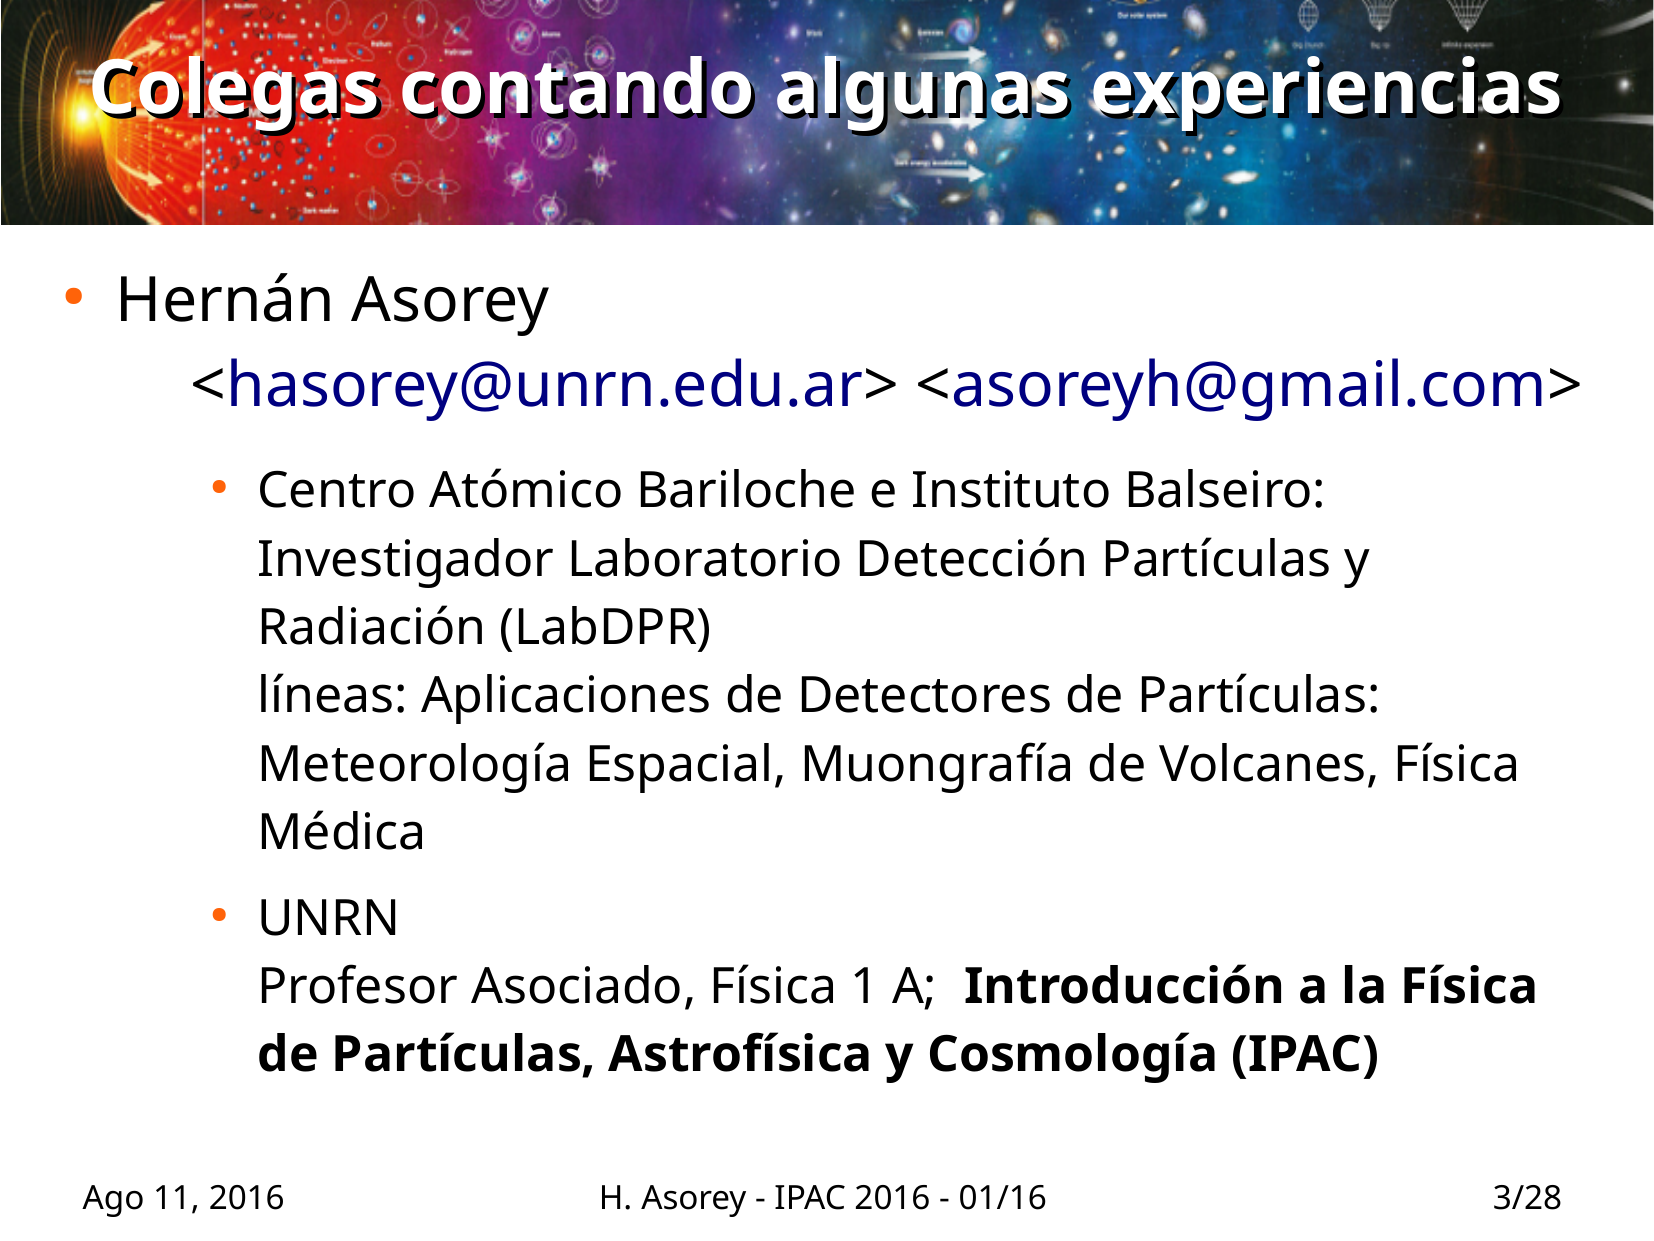

# Colegas contando algunas experiencias
Hernán Asorey
	<hasorey@unrn.edu.ar> <asoreyh@gmail.com>
Centro Atómico Bariloche e Instituto Balseiro:
Investigador Laboratorio Detección Partículas y Radiación (LabDPR)
líneas: Aplicaciones de Detectores de Partículas: Meteorología Espacial, Muongrafía de Volcanes, Física Médica
UNRN
Profesor Asociado, Física 1 A; Introducción a la Física de Partículas, Astrofísica y Cosmología (IPAC)
Ago 11, 2016
H. Asorey - IPAC 2016 - 01/16
3